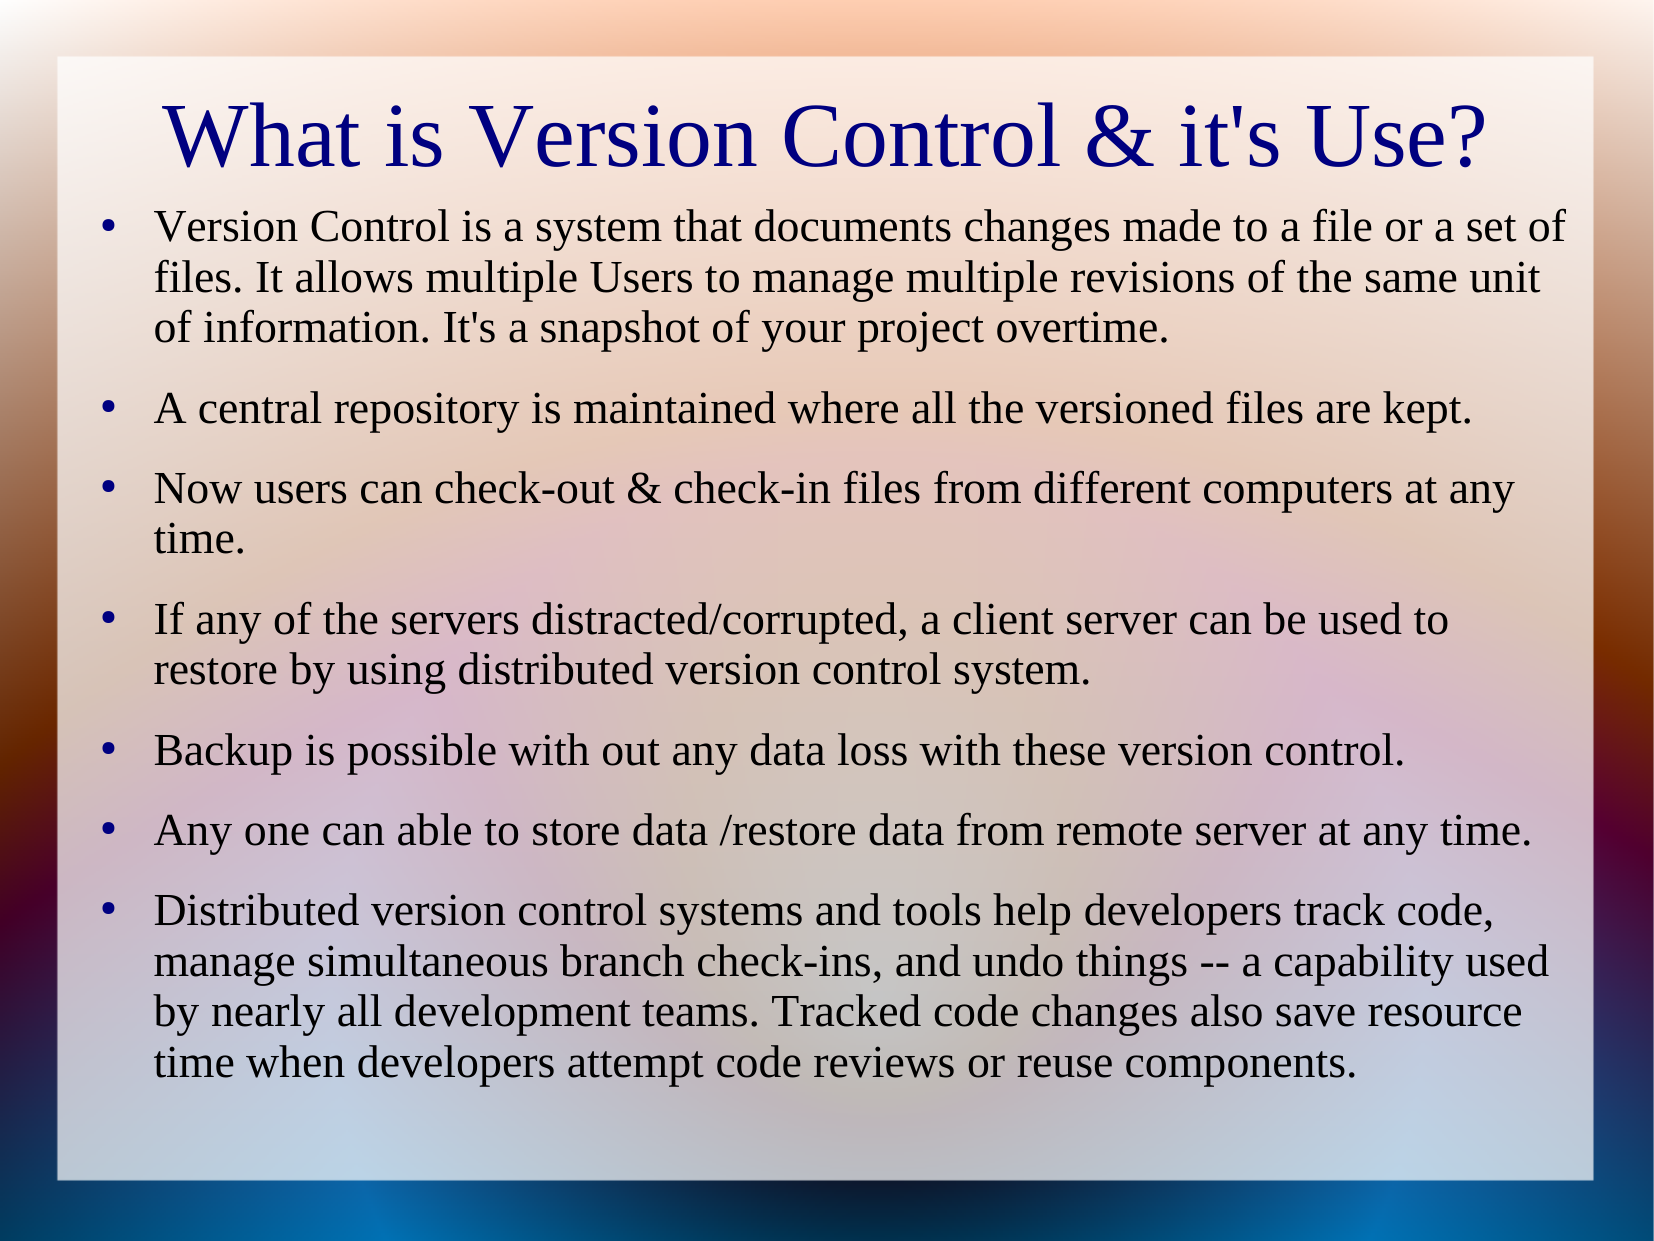

# What is Version Control & it's Use?
Version Control is a system that documents changes made to a file or a set of files. It allows multiple Users to manage multiple revisions of the same unit of information. It's a snapshot of your project overtime.
A central repository is maintained where all the versioned files are kept.
Now users can check-out & check-in files from different computers at any time.
If any of the servers distracted/corrupted, a client server can be used to restore by using distributed version control system.
Backup is possible with out any data loss with these version control.
Any one can able to store data /restore data from remote server at any time.
Distributed version control systems and tools help developers track code, manage simultaneous branch check-ins, and undo things -- a capability used by nearly all development teams. Tracked code changes also save resource time when developers attempt code reviews or reuse components.